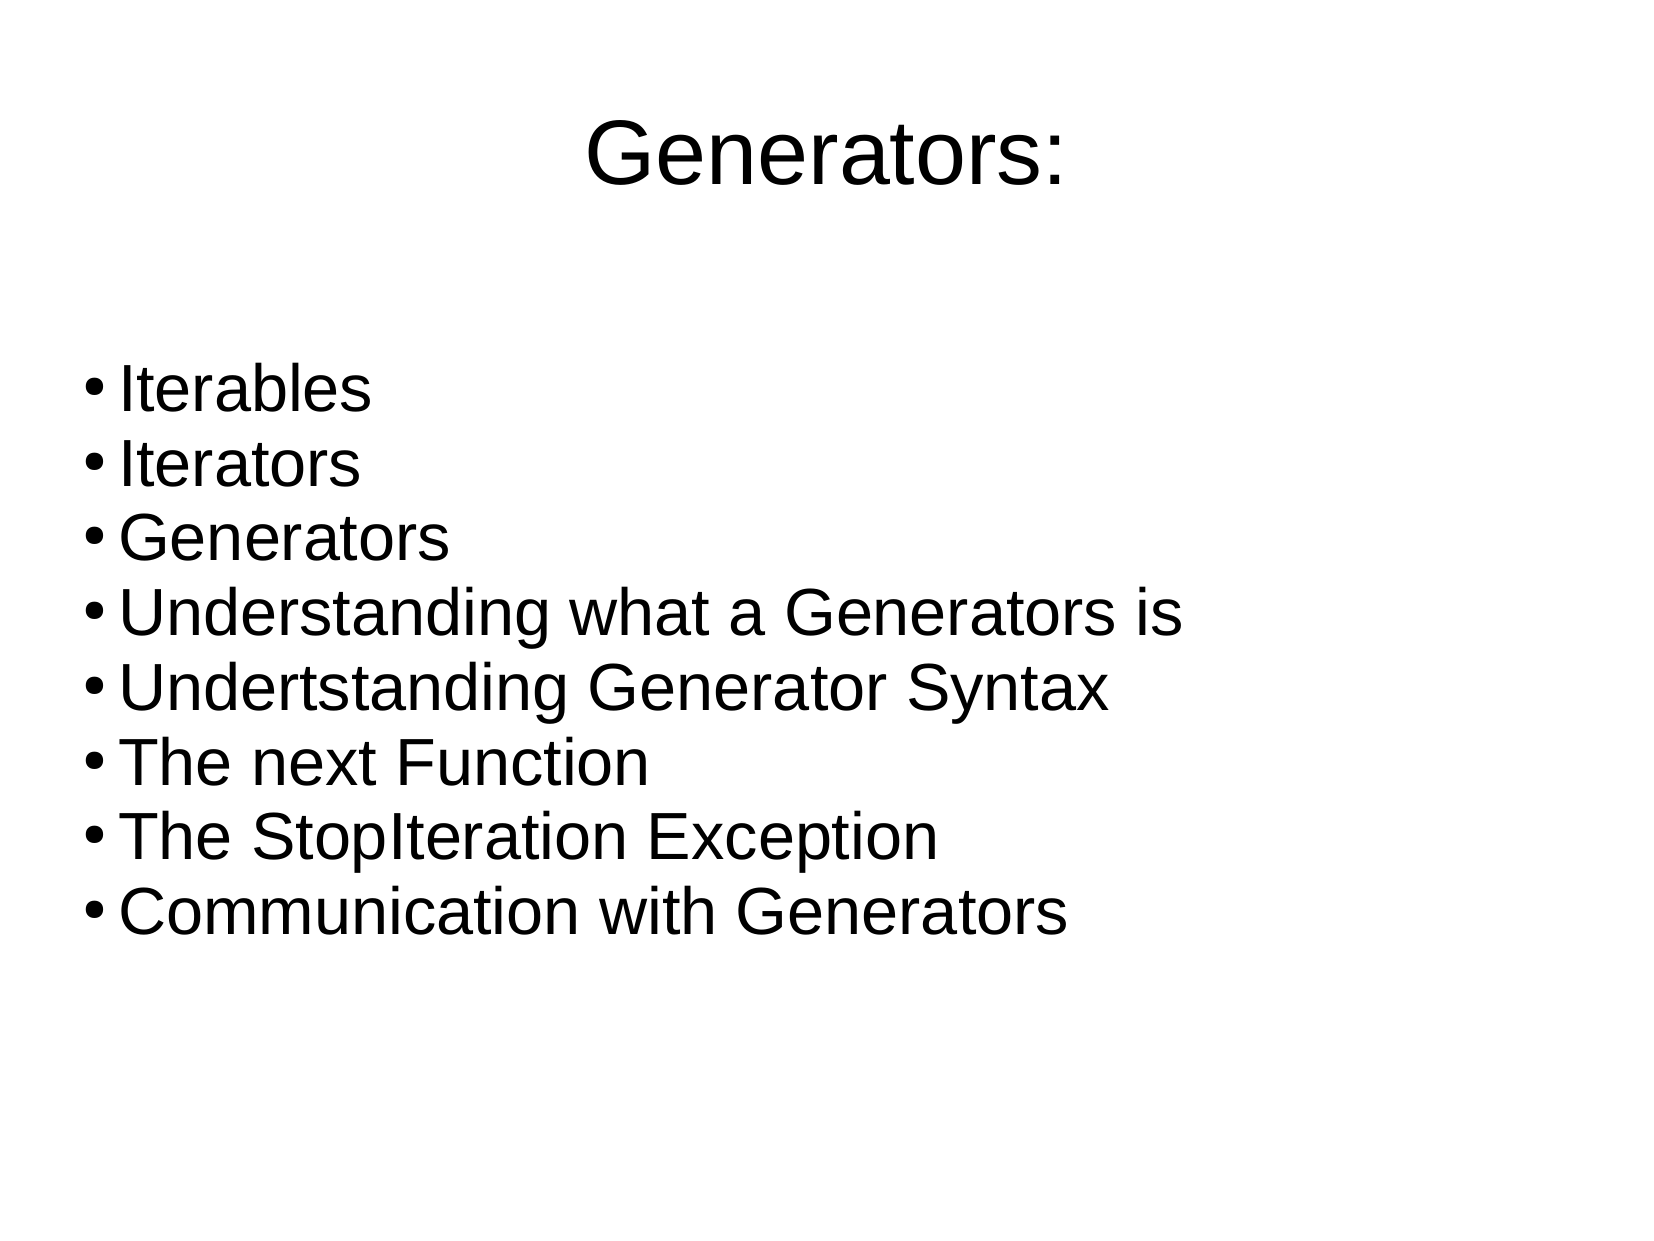

# Generators:
Iterables
Iterators
Generators
Understanding what a Generators is
Undertstanding Generator Syntax
The next Function
The StopIteration Exception
Communication with Generators